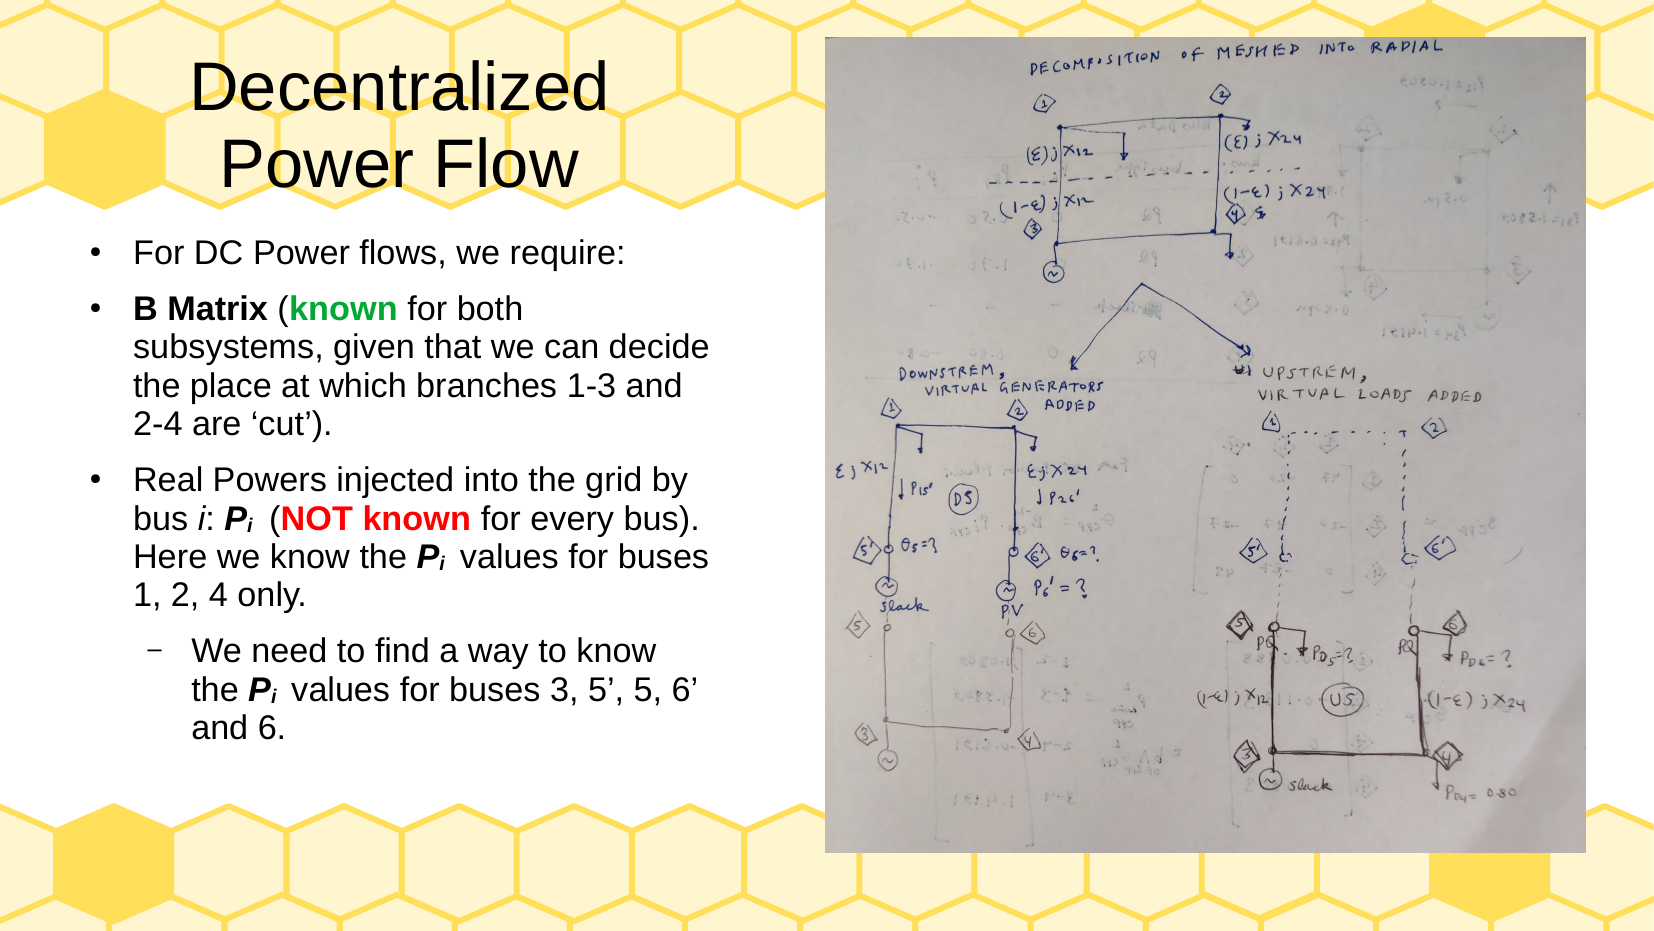

Decentralized Power Flow
# For DC Power flows, we require:
B Matrix (known for both subsystems, given that we can decide the place at which branches 1-3 and 2-4 are ‘cut’).
Real Powers injected into the grid by bus i: Pi (NOT known for every bus). Here we know the Pi values for buses 1, 2, 4 only.
We need to find a way to know the Pi values for buses 3, 5’, 5, 6’ and 6.